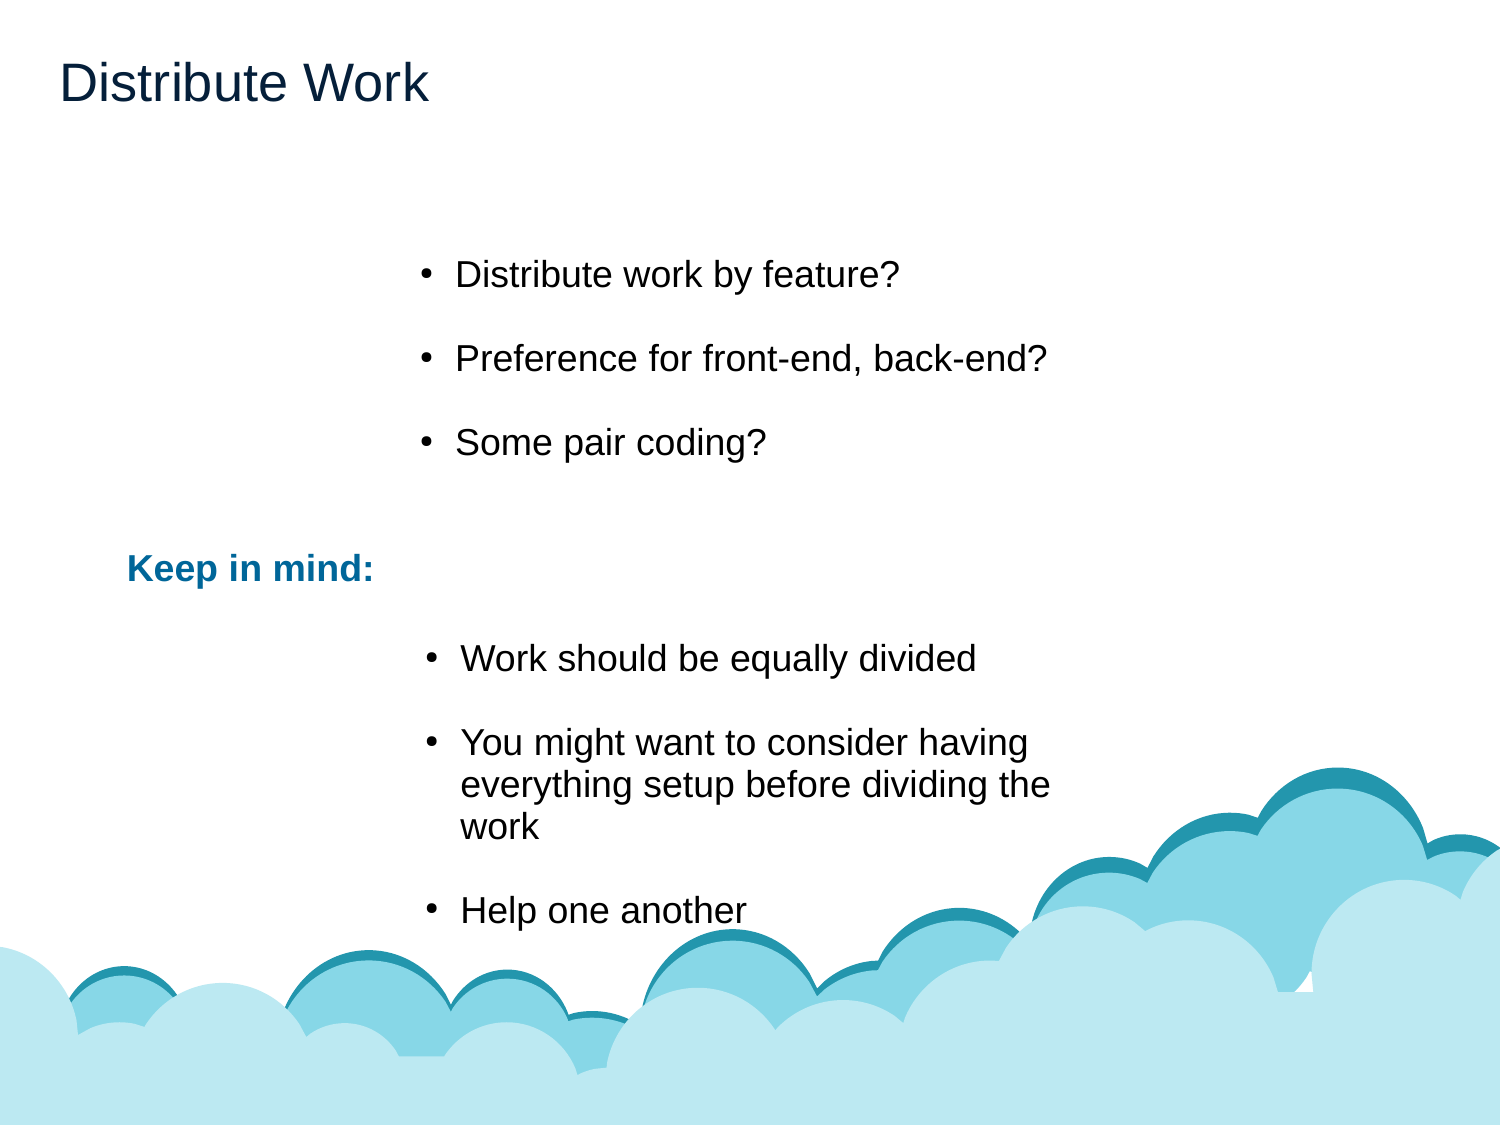

Distribute Work
Distribute work by feature?
Preference for front-end, back-end?
Some pair coding?
Keep in mind:
Work should be equally divided
You might want to consider having everything setup before dividing the work
Help one another